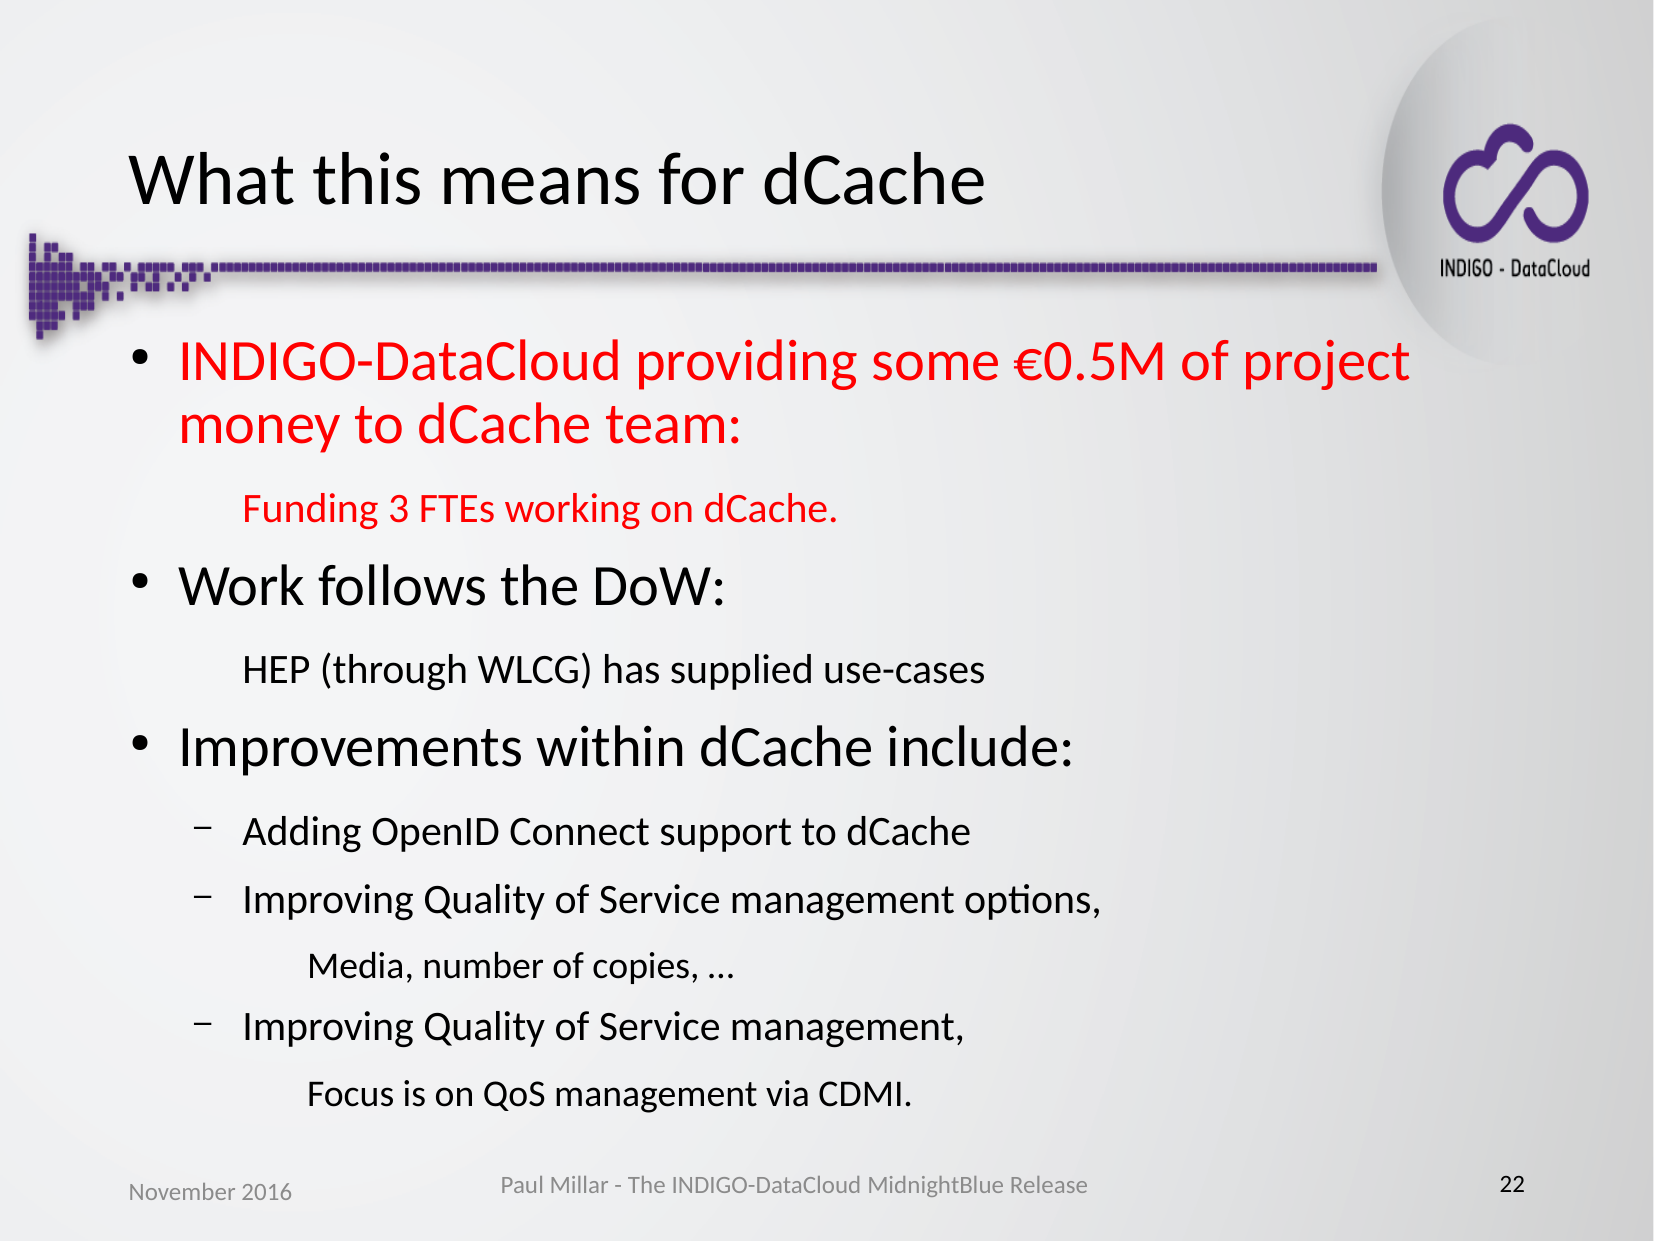

#
What this means for dCache
INDIGO-DataCloud providing some €0.5M of project money to dCache team:
Funding 3 FTEs working on dCache.
Work follows the DoW:
HEP (through WLCG) has supplied use-cases
Improvements within dCache include:
Adding OpenID Connect support to dCache
Improving Quality of Service management options,
Media, number of copies, …
Improving Quality of Service management,
Focus is on QoS management via CDMI.
22
Paul Millar - The INDIGO-DataCloud MidnightBlue Release
November 2016